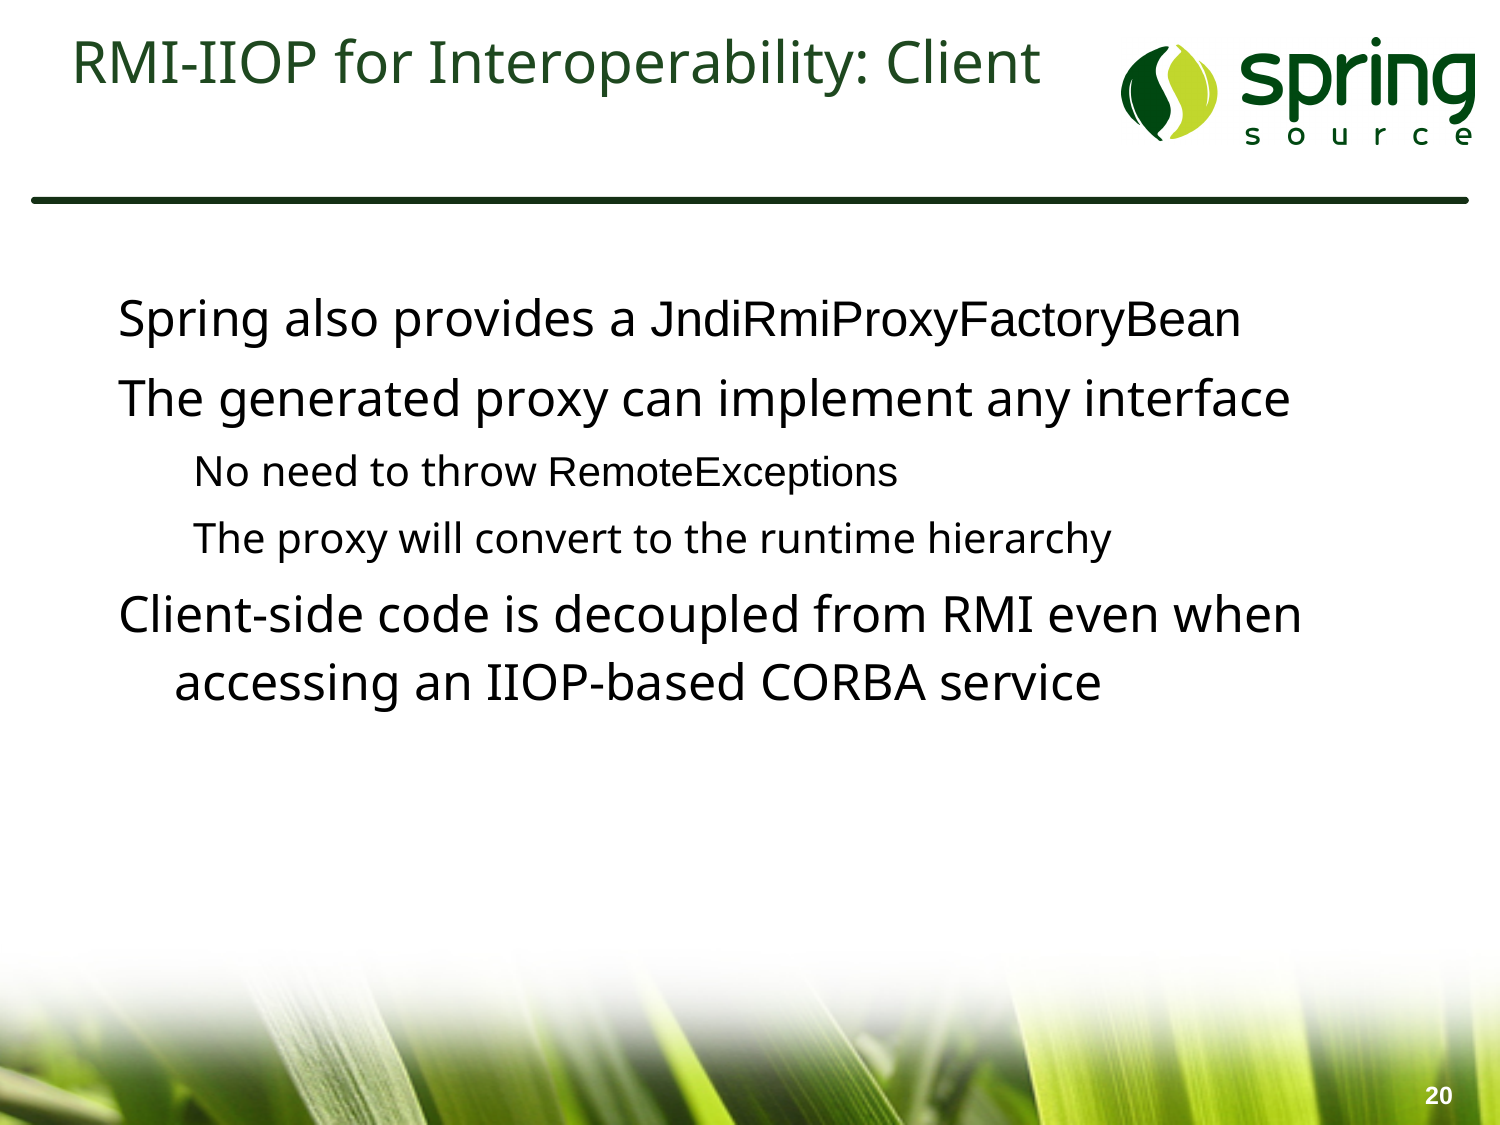

# RMI-IIOP for Interoperability: Client
Spring also provides a JndiRmiProxyFactoryBean
The generated proxy can implement any interface
No need to throw RemoteExceptions
The proxy will convert to the runtime hierarchy
Client-side code is decoupled from RMI even when accessing an IIOP-based CORBA service